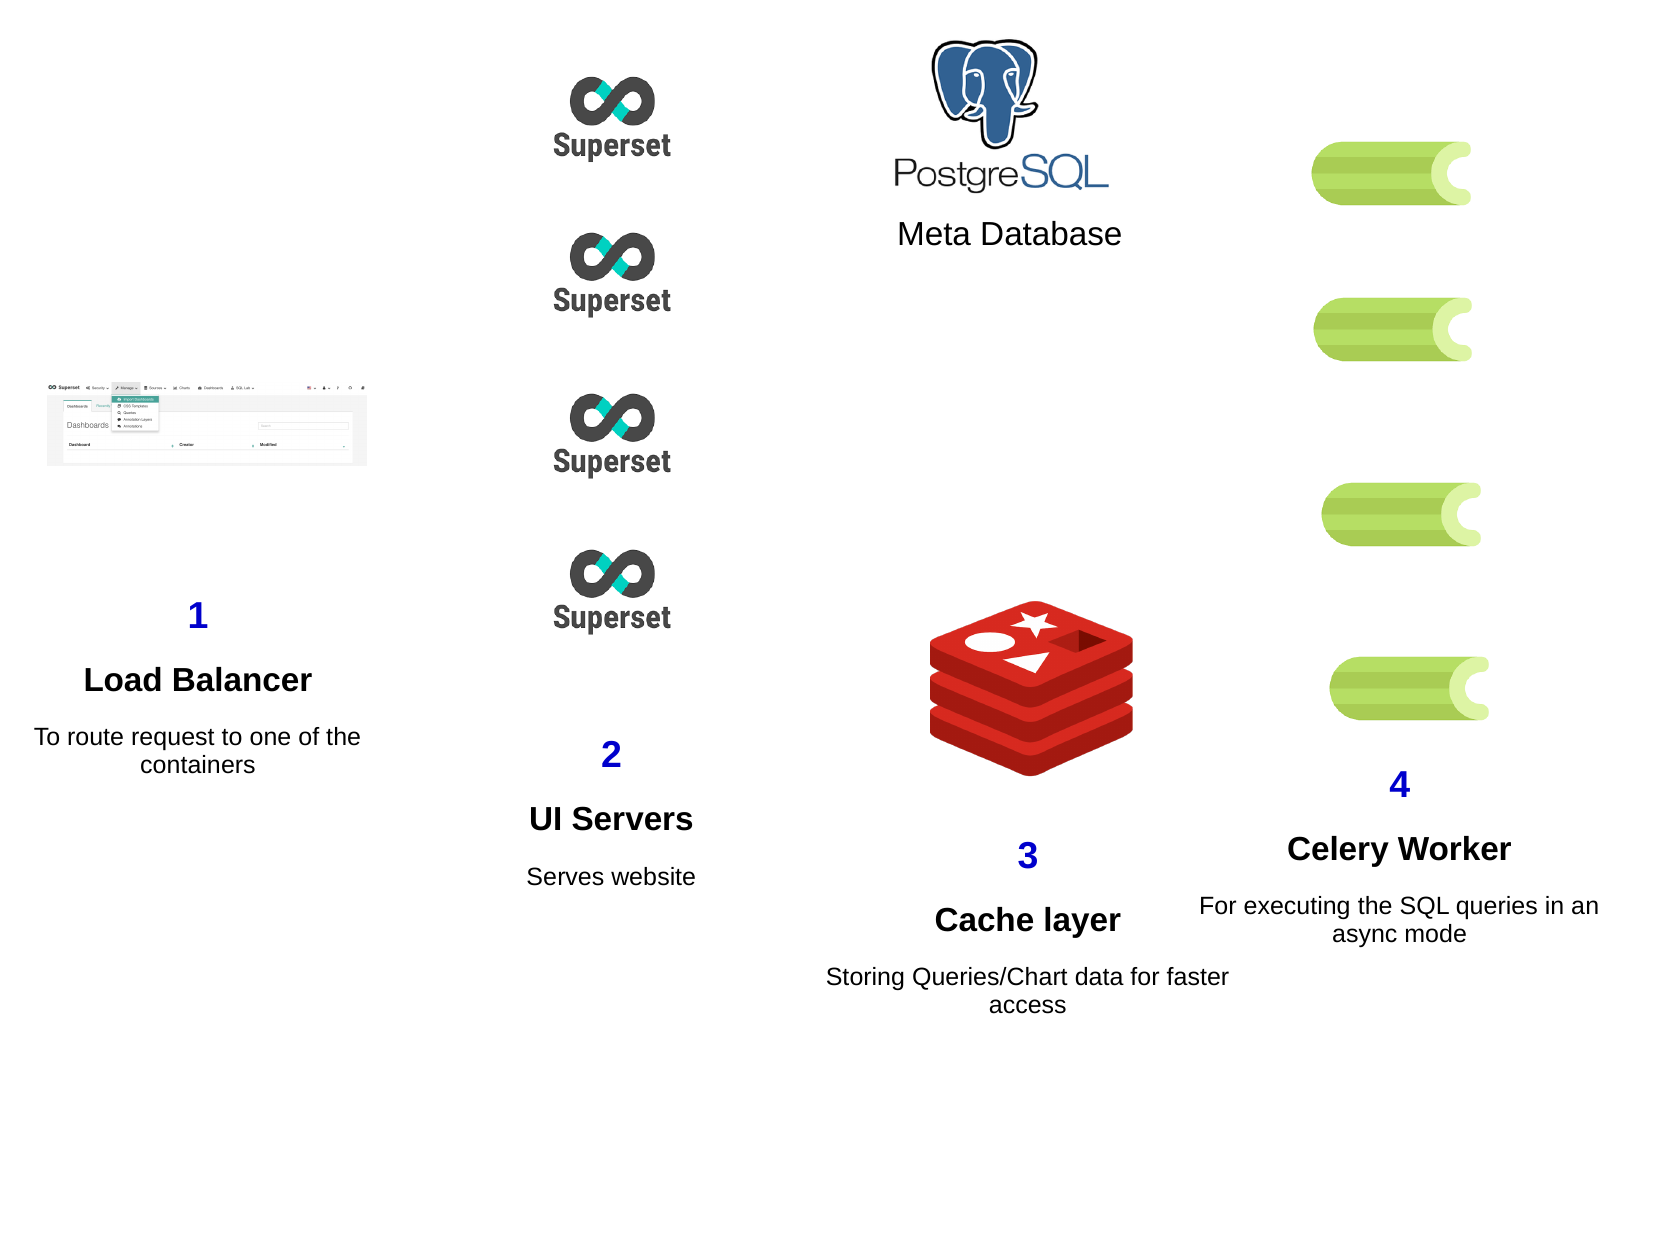

Meta Database
1
Load Balancer
To route request to one of the containers
2
UI Servers
Serves website
4
Celery Worker
For executing the SQL queries in an async mode
3
Cache layer
Storing Queries/Chart data for faster access